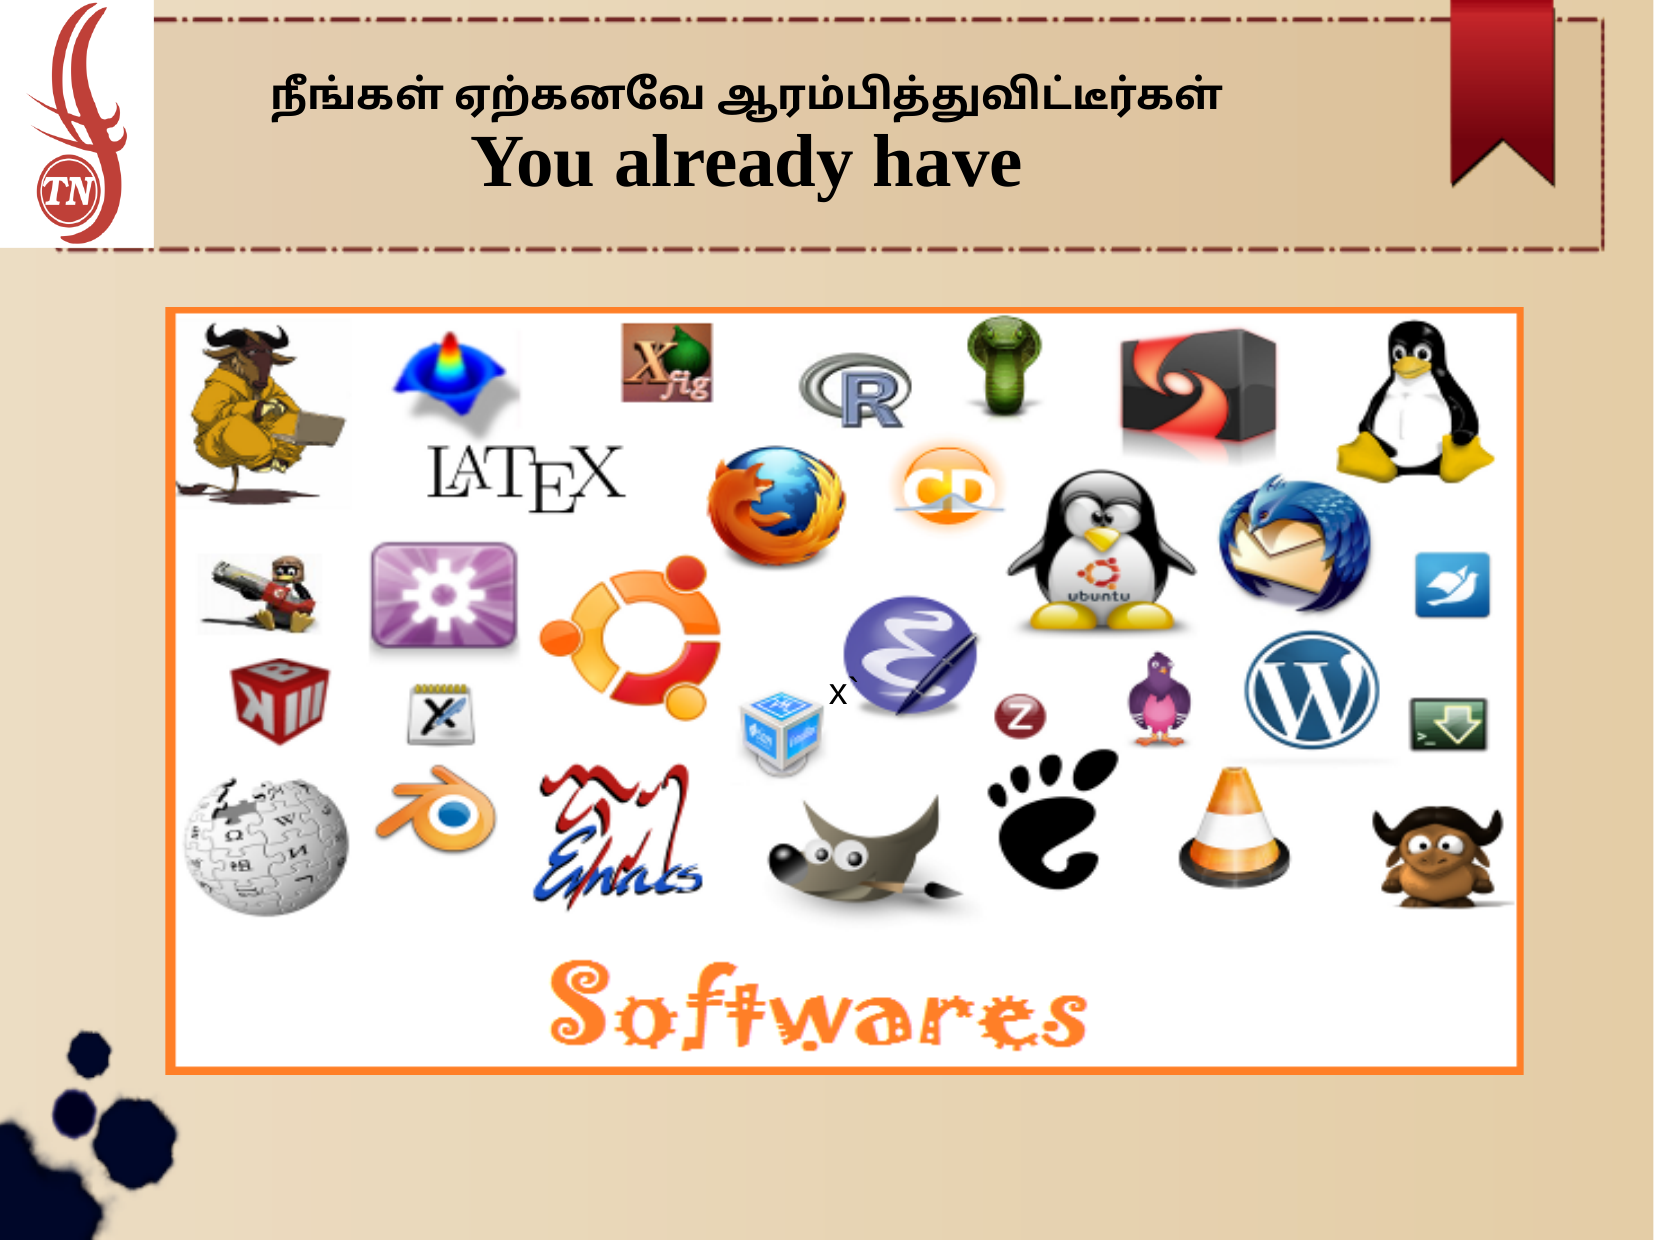

# நீங்கள் ஏற்கனவே ஆரம்பித்துவிட்டீர்கள் You already have
x`